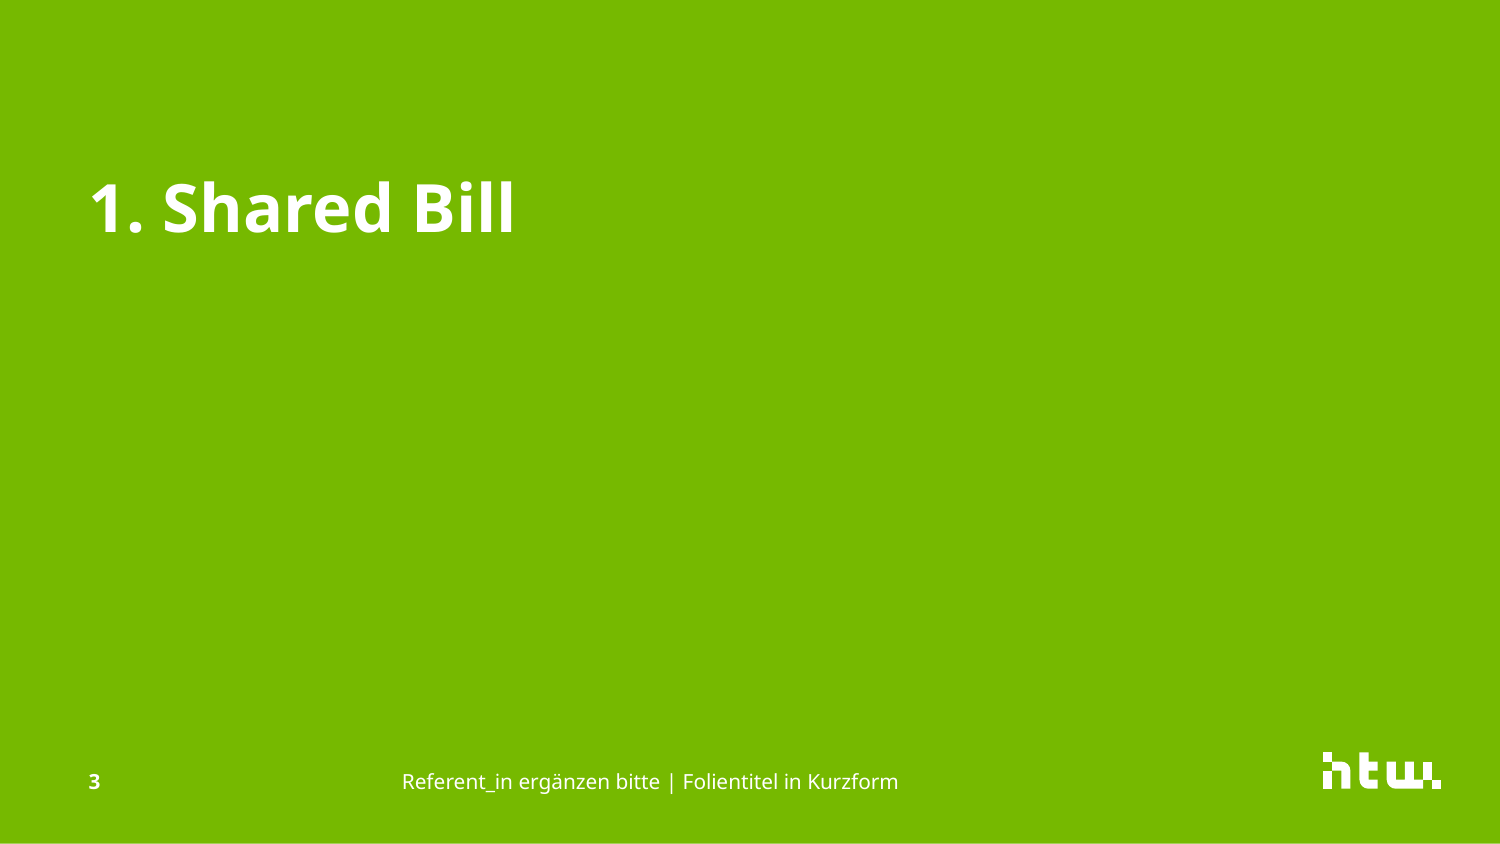

# 1. Shared Bill
Referent_in ergänzen bitte | Folientitel in Kurzform